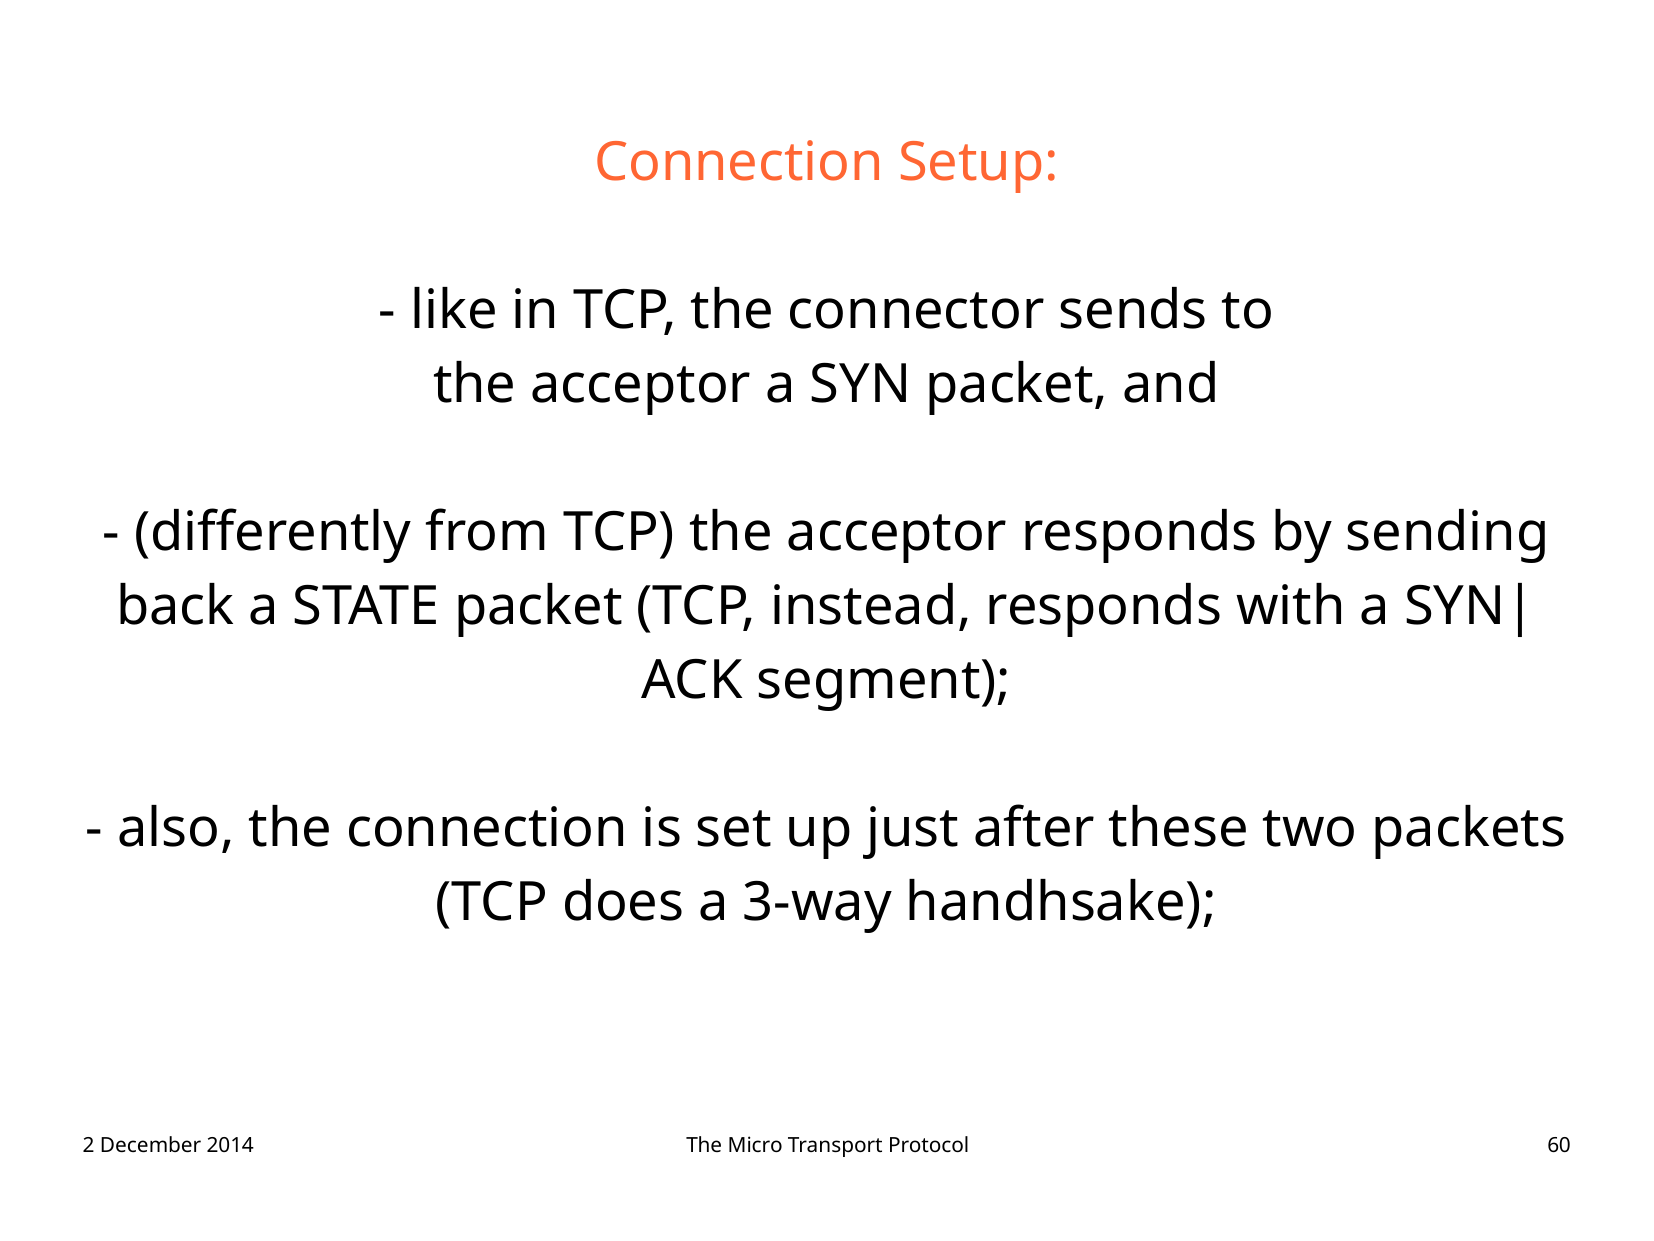

# Connection Setup:
- like in TCP, the connector sends to
the acceptor a SYN packet, and
- (differently from TCP) the acceptor responds by sending back a STATE packet (TCP, instead, responds with a SYN|ACK segment);
- also, the connection is set up just after these two packets (TCP does a 3-way handhsake);
2 December 2014
The Micro Transport Protocol
60